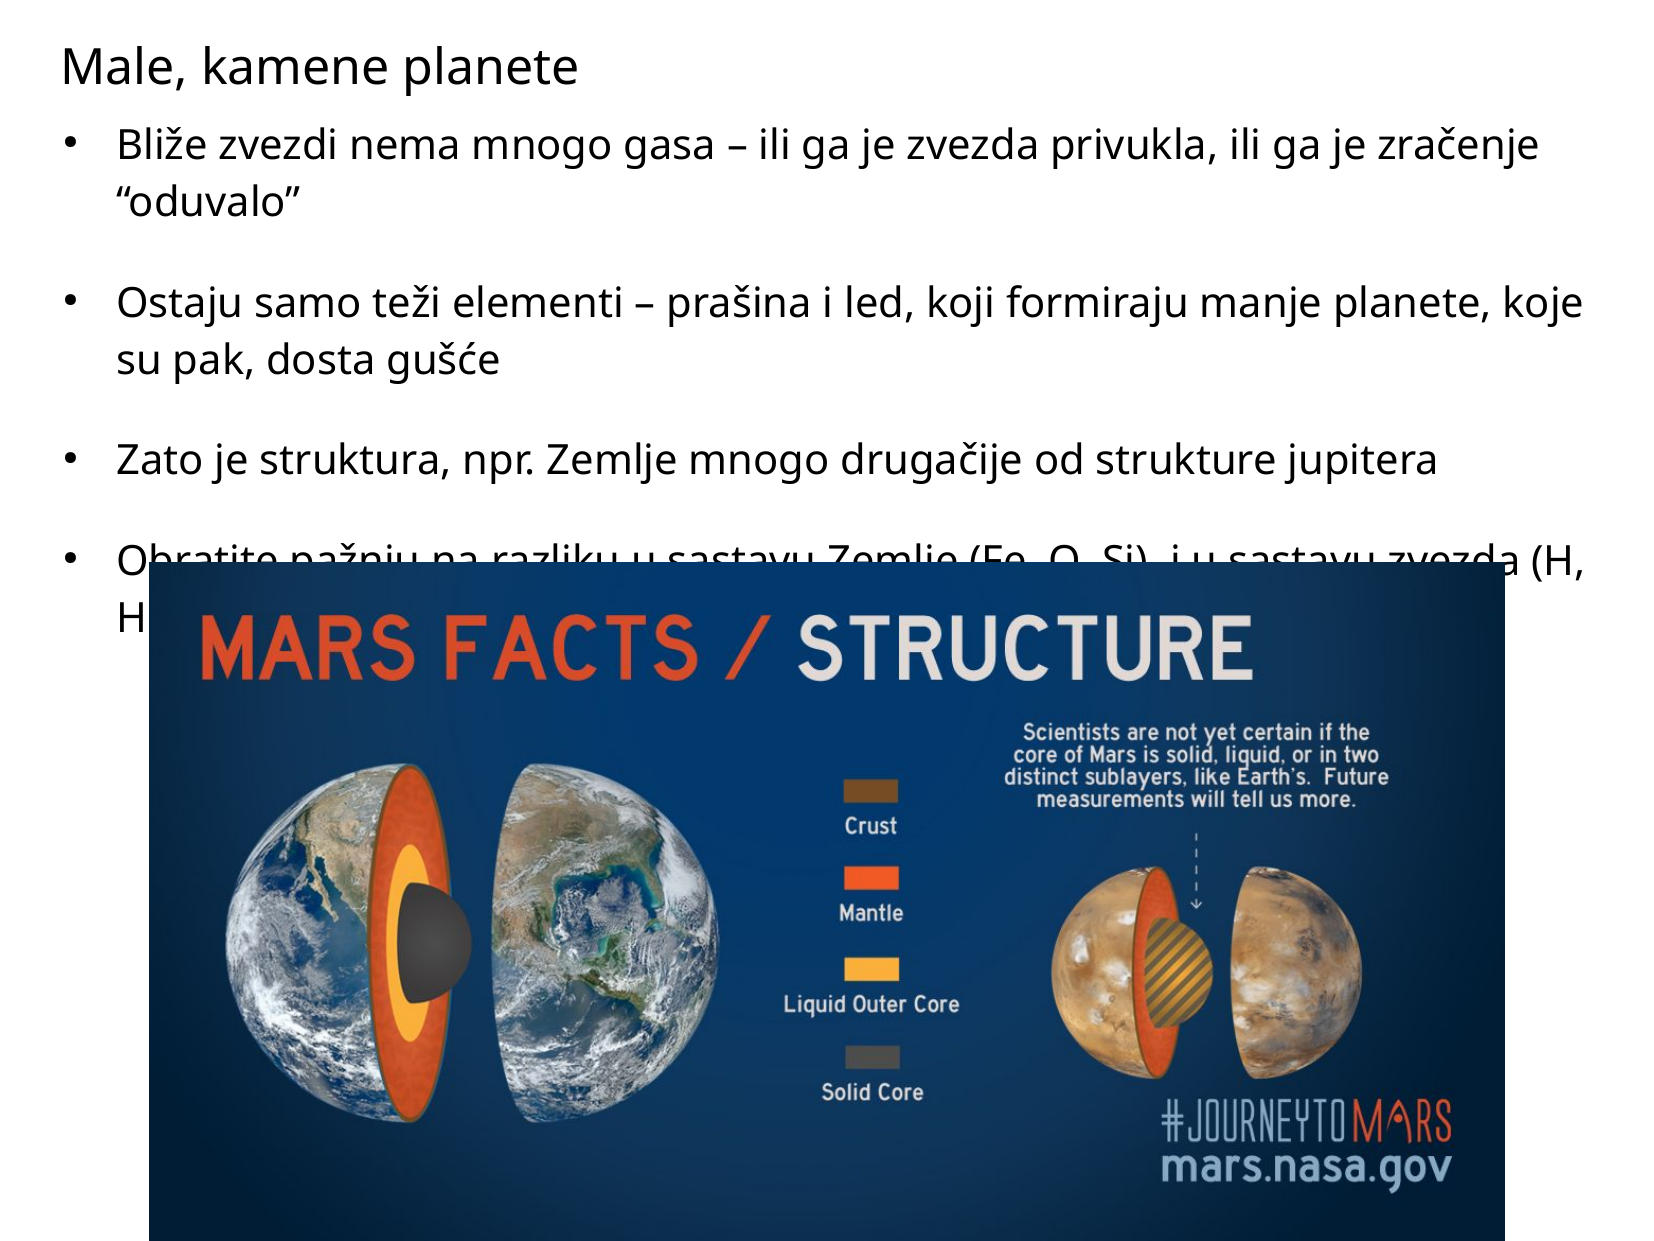

# Male, kamene planete
Bliže zvezdi nema mnogo gasa – ili ga je zvezda privukla, ili ga je zračenje “oduvalo”
Ostaju samo teži elementi – prašina i led, koji formiraju manje planete, koje su pak, dosta gušće
Zato je struktura, npr. Zemlje mnogo drugačije od strukture jupitera
Obratite pažnju na razliku u sastavu Zemlje (Fe, O, Si), i u sastavu zvezda (H, He)